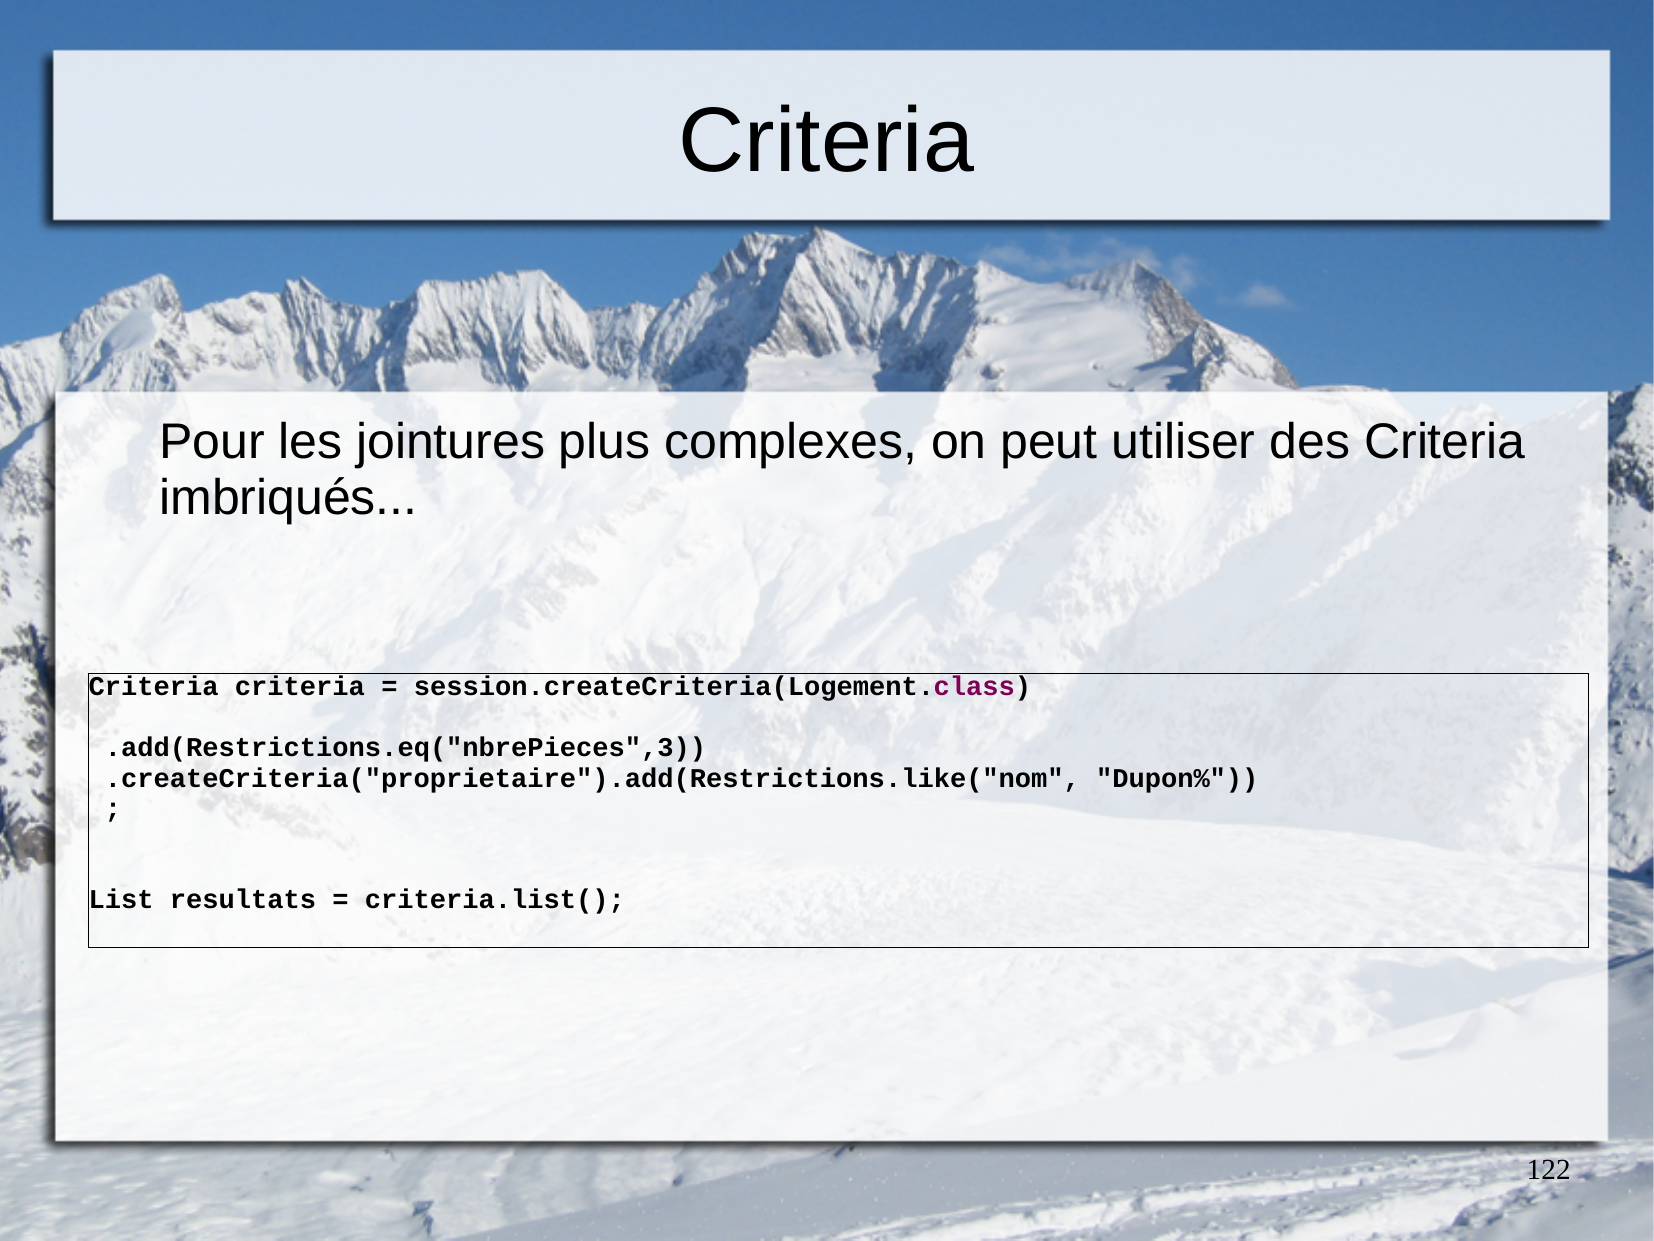

# Criteria
Pour les jointures plus complexes, on peut utiliser des Criteria imbriqués...
Criteria criteria = session.createCriteria(Logement.class)
 .add(Restrictions.eq("nbrePieces",3))
 .createCriteria("proprietaire").add(Restrictions.like("nom", "Dupon%"))
 ;
List resultats = criteria.list();
122